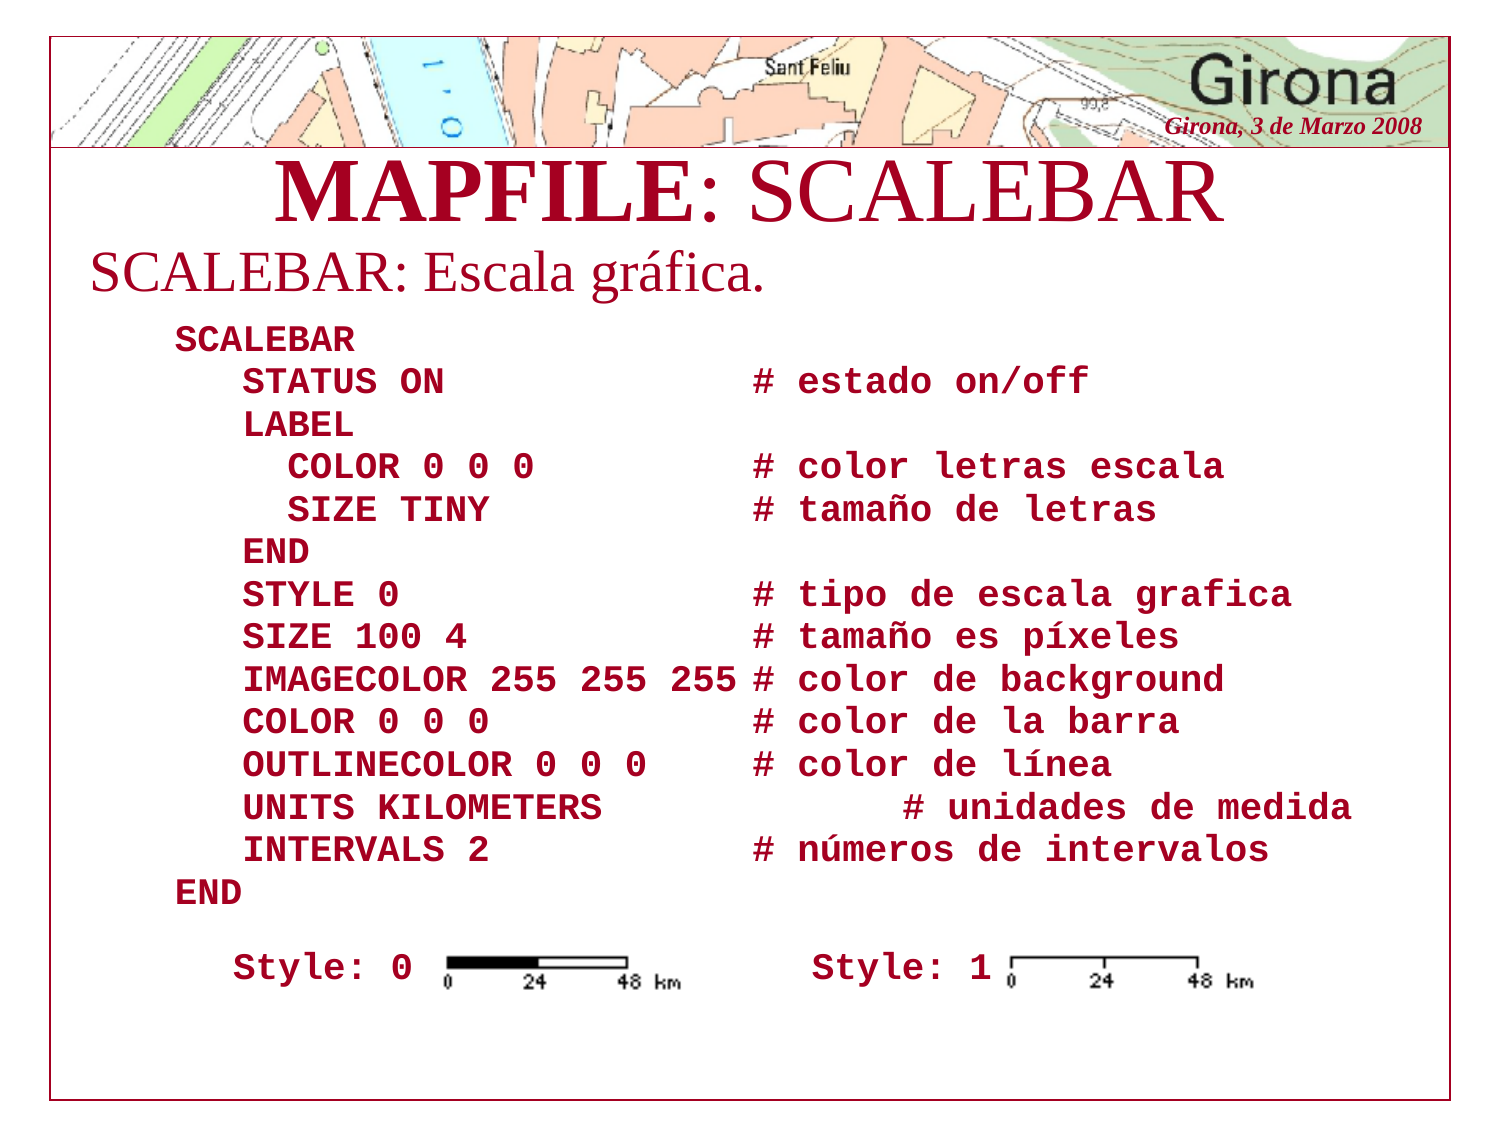

MAPFILE: SCALEBAR
# SCALEBAR: Escala gráfica.
 SCALEBAR
 STATUS ON			# estado on/off
 LABEL
 COLOR 0 0 0		# color letras escala
 SIZE TINY		# tamaño de letras
 END
 STYLE 0			# tipo de escala grafica
 SIZE 100 4		# tamaño es píxeles
 IMAGECOLOR 255 255 255	# color de background
 COLOR 0 0 0		# color de la barra
 OUTLINECOLOR 0 0 0	# color de línea
 UNITS KILOMETERS		# unidades de medida
 INTERVALS 2		# números de intervalos
 END
Style: 0
Style: 1